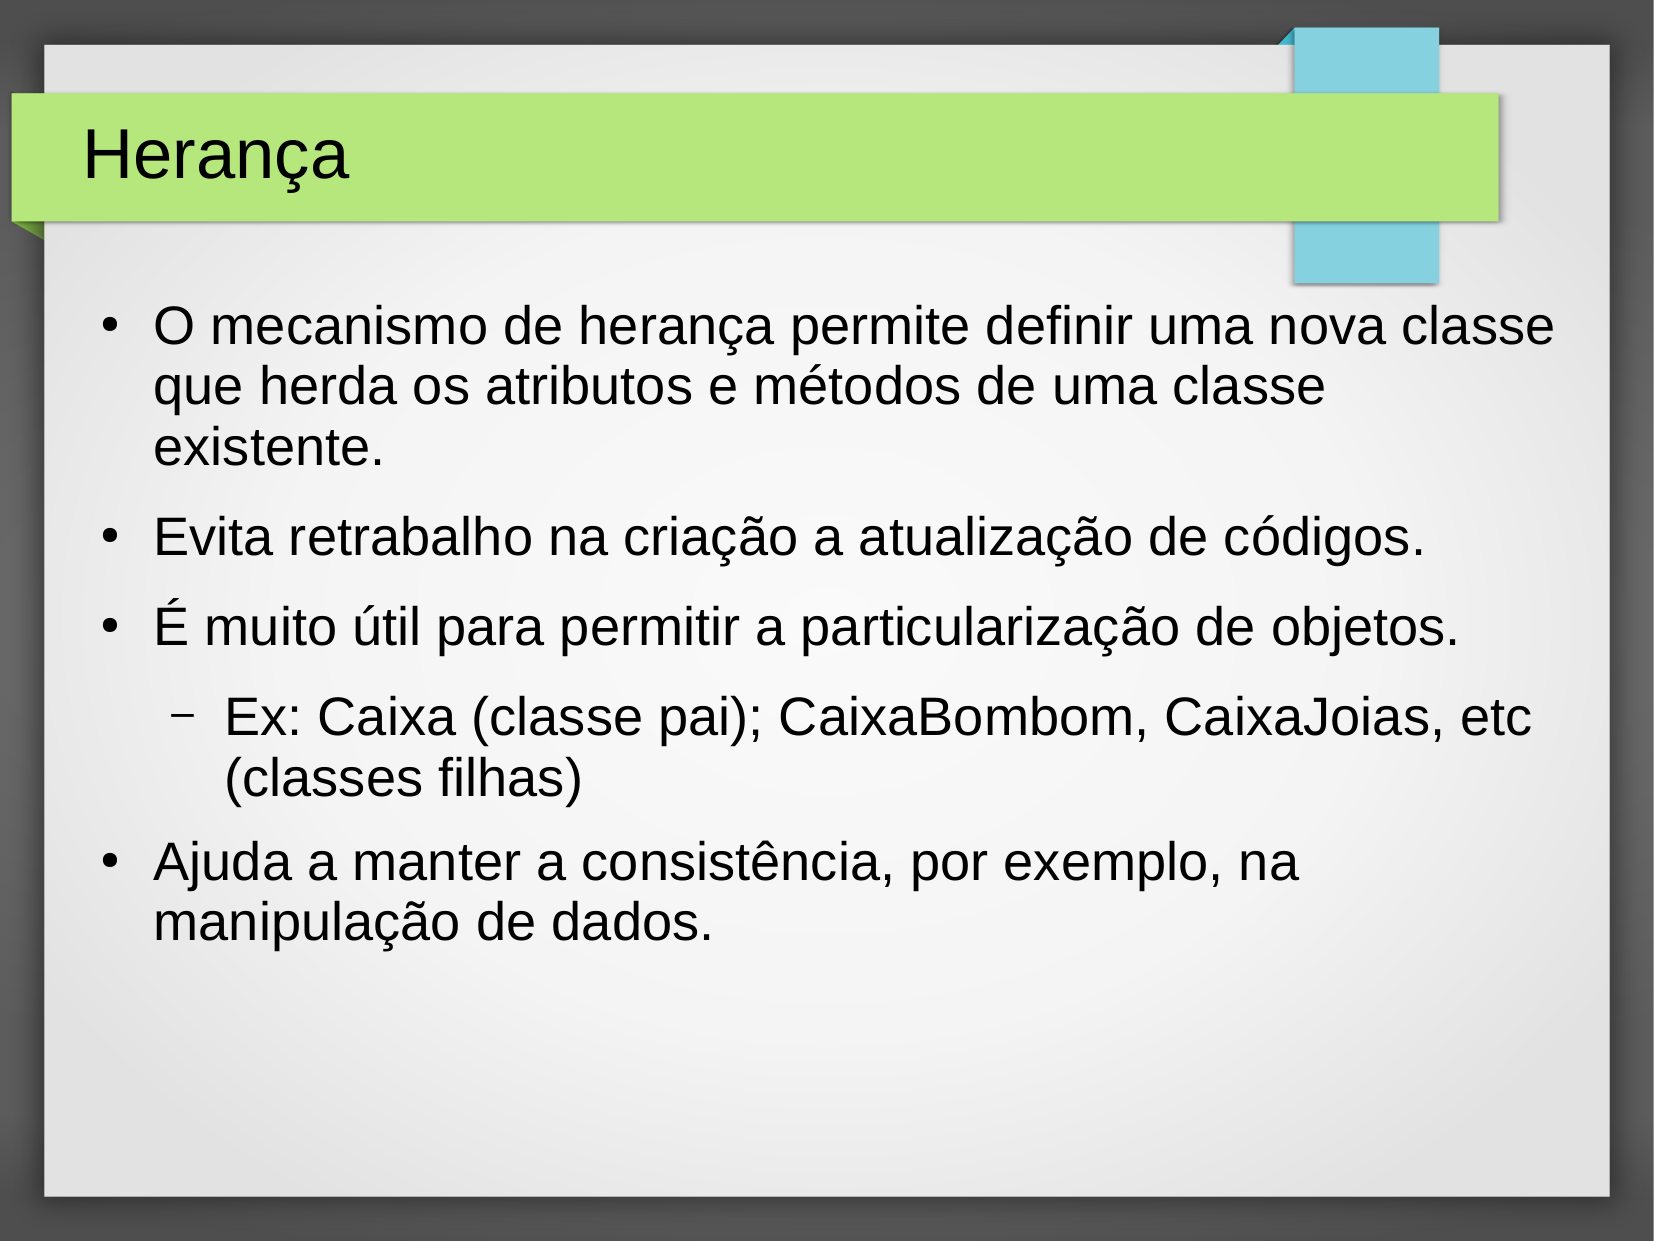

# Herança
O mecanismo de herança permite definir uma nova classe que herda os atributos e métodos de uma classe existente.
Evita retrabalho na criação a atualização de códigos.
É muito útil para permitir a particularização de objetos.
Ex: Caixa (classe pai); CaixaBombom, CaixaJoias, etc (classes filhas)
Ajuda a manter a consistência, por exemplo, na manipulação de dados.